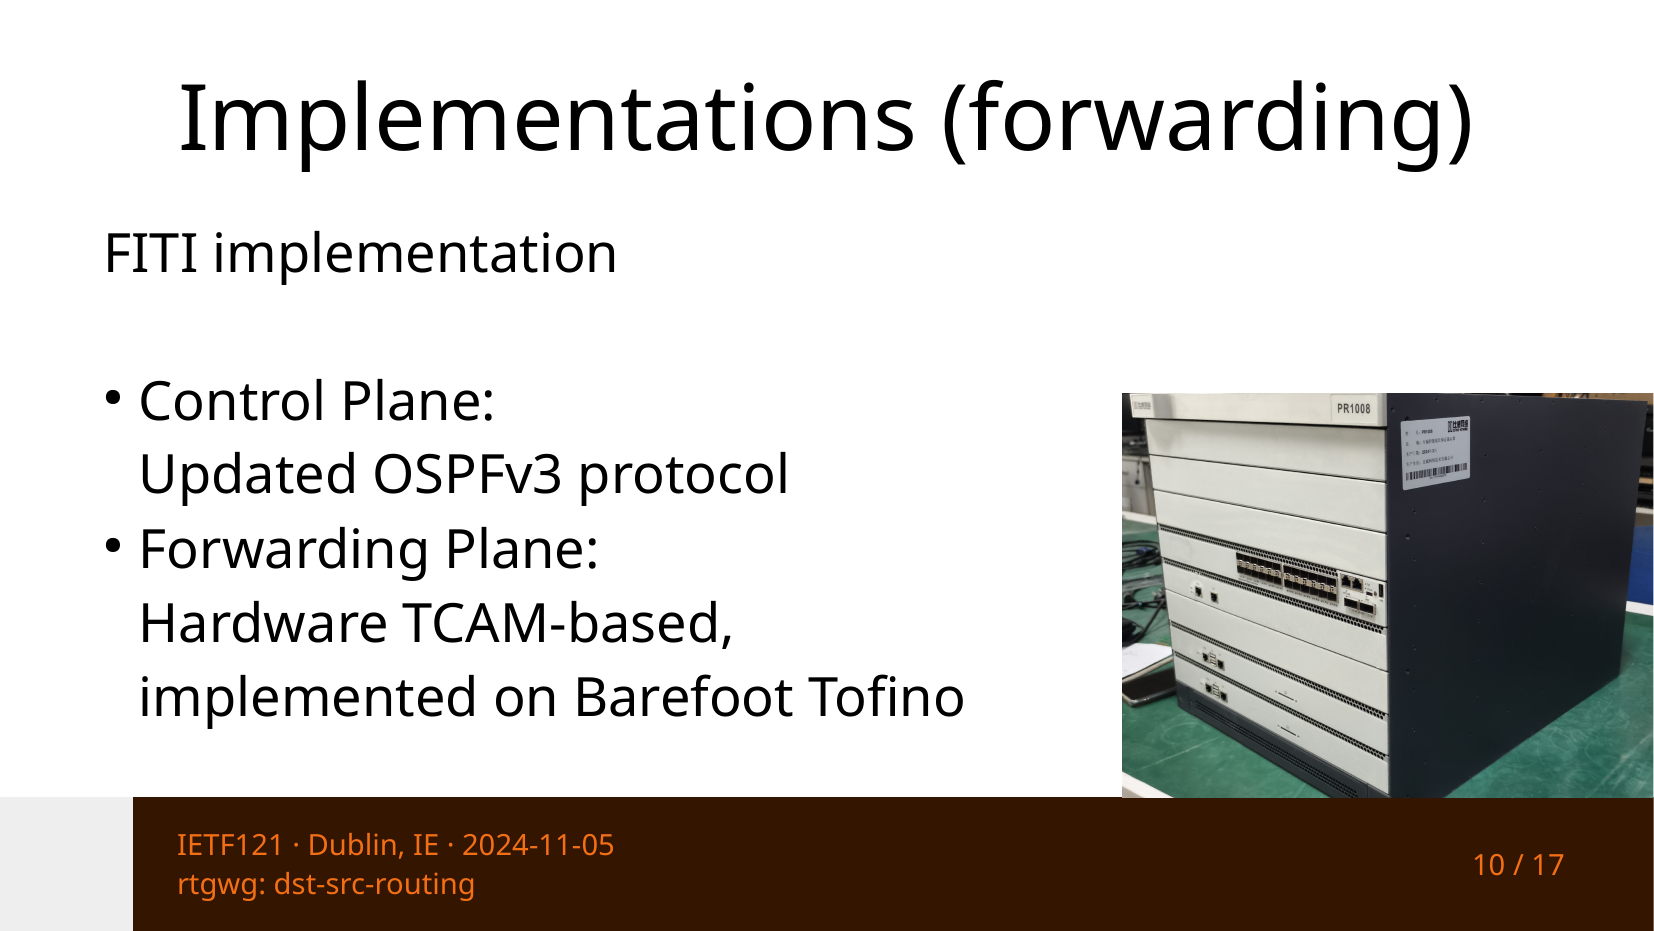

# Implementations (forwarding)
FITI implementation
Control Plane:
Updated OSPFv3 protocol
Forwarding Plane:
Hardware TCAM-based,
implemented on Barefoot Tofino
SiNOG7 · Ljubljana
10